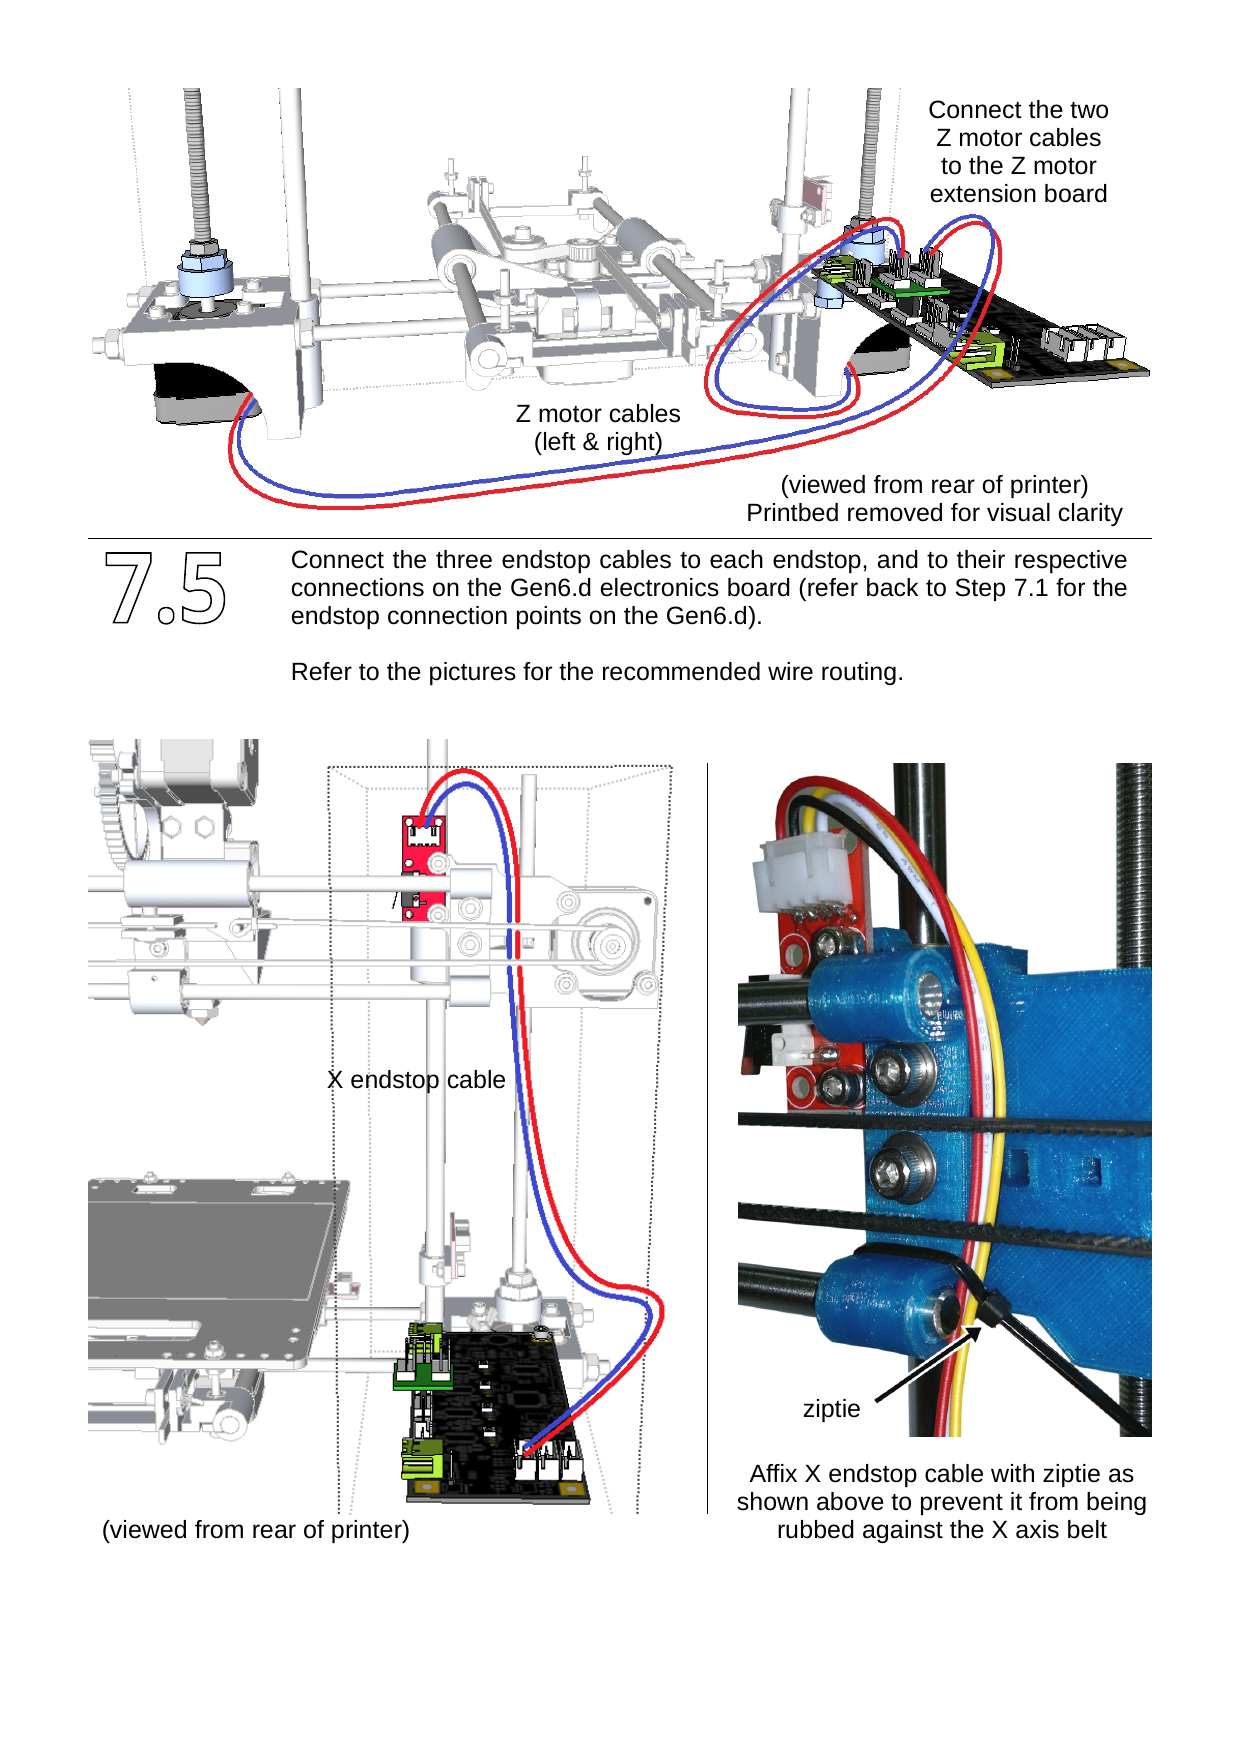

Connect the two
Z motor cables
to the Z motor
extension board
Z motor cables
(left & right)
(viewed from rear of printer)
Printbed removed for visual clarity
Connect the three endstop cables to each endstop, and to their respective connections on the Gen6.d electronics board (refer back to Step 7.1 for the endstop connection points on the Gen6.d).
Refer to the pictures for the recommended wire routing.
7.5
X endstop cable
ziptie
Affix X endstop cable with ziptie as
shown above to prevent it from being
rubbed against the X axis belt
(viewed from rear of printer)